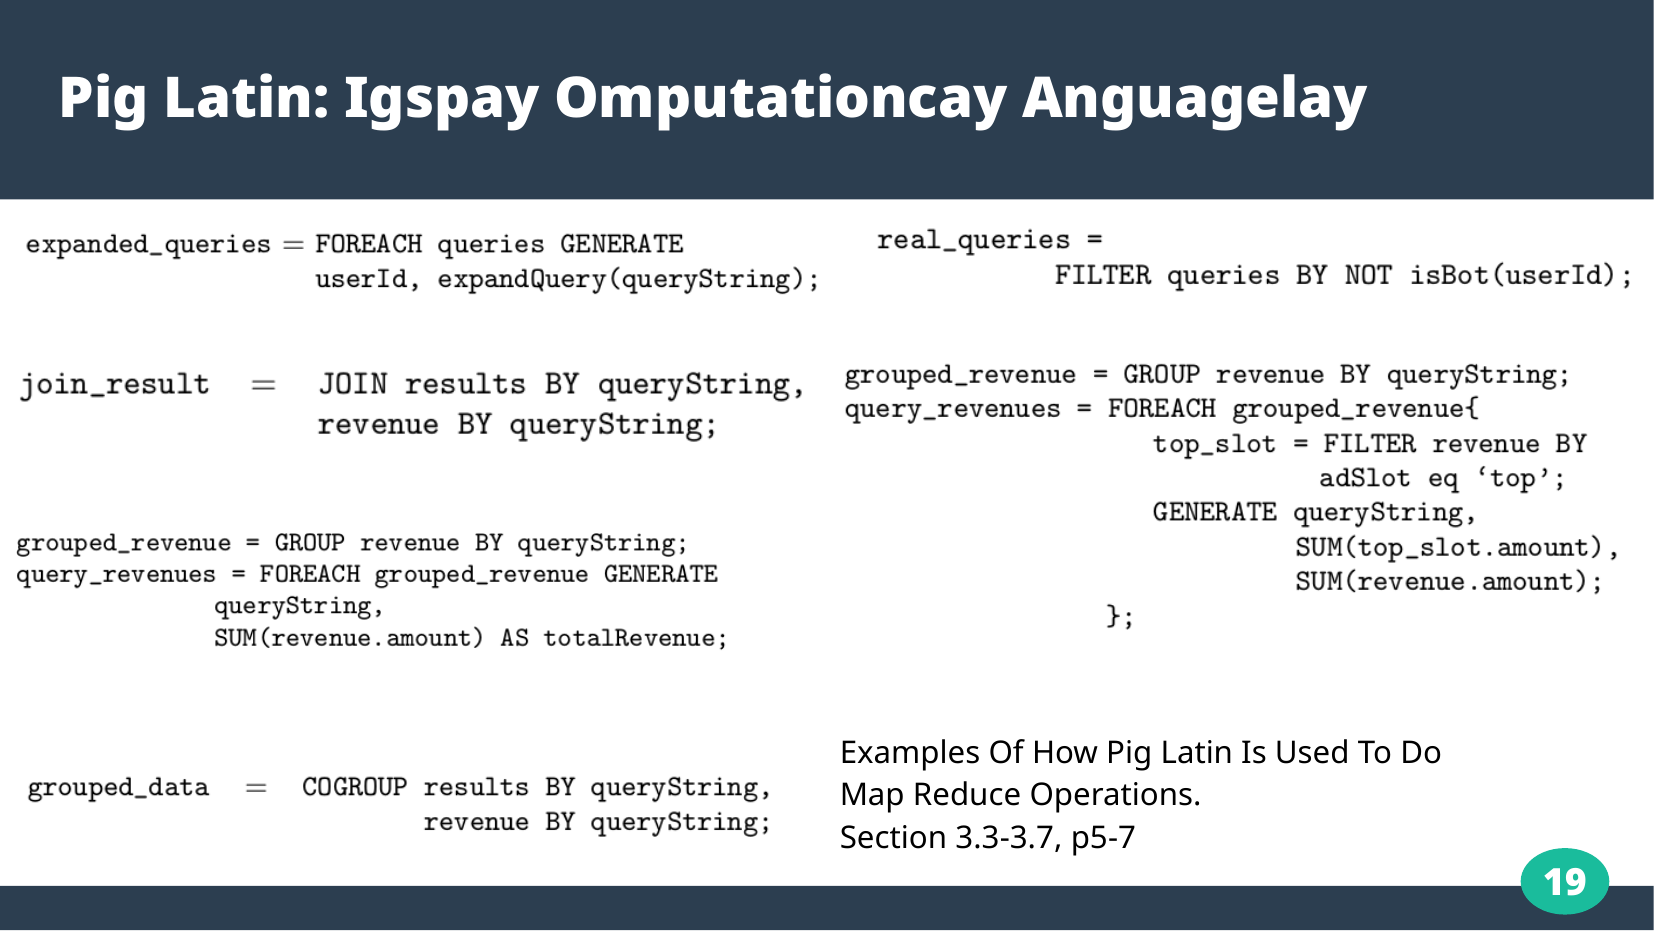

# Pig Latin: Igspay Omputationcay Anguagelay
Examples Of How Pig Latin Is Used To Do
Map Reduce Operations.
Section 3.3-3.7, p5-7
19